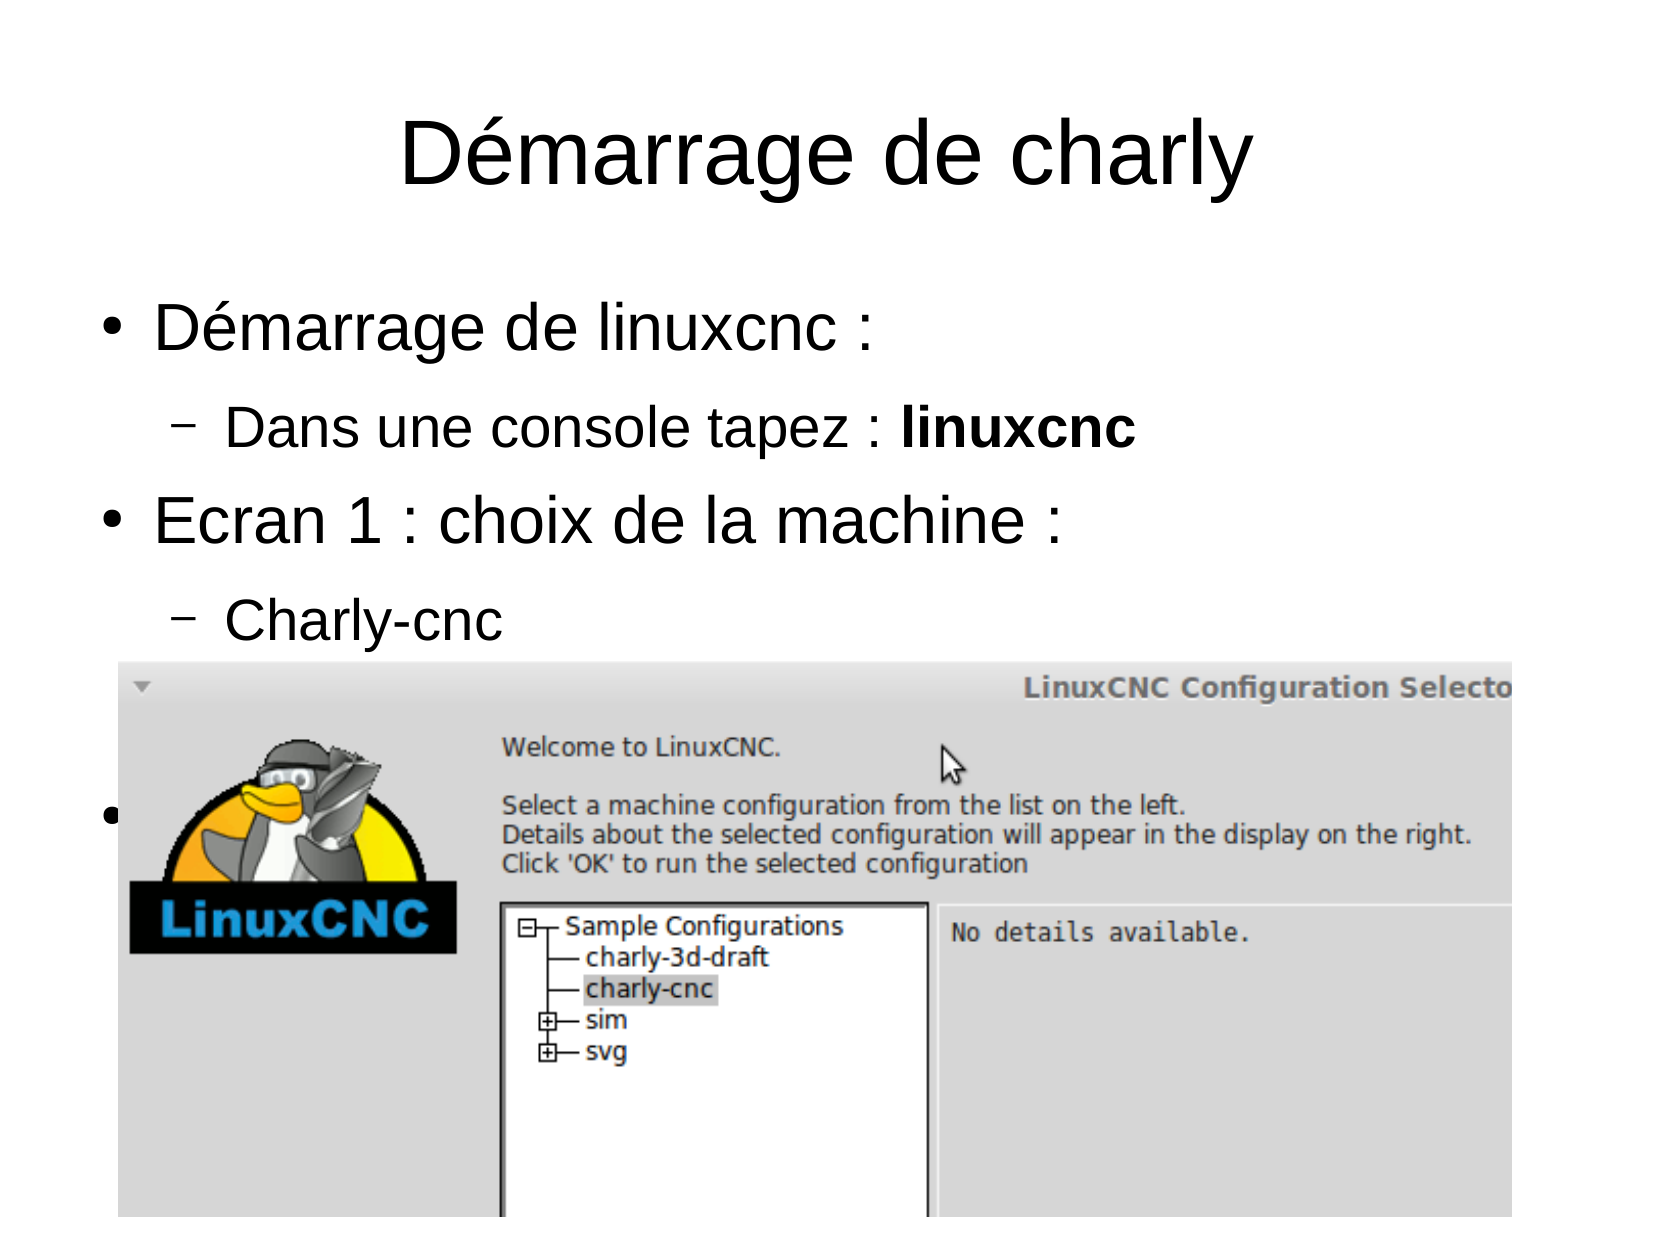

# Démarrage de charly
Démarrage de linuxcnc :
Dans une console tapez : linuxcnc
Ecran 1 : choix de la machine :
Charly-cnc